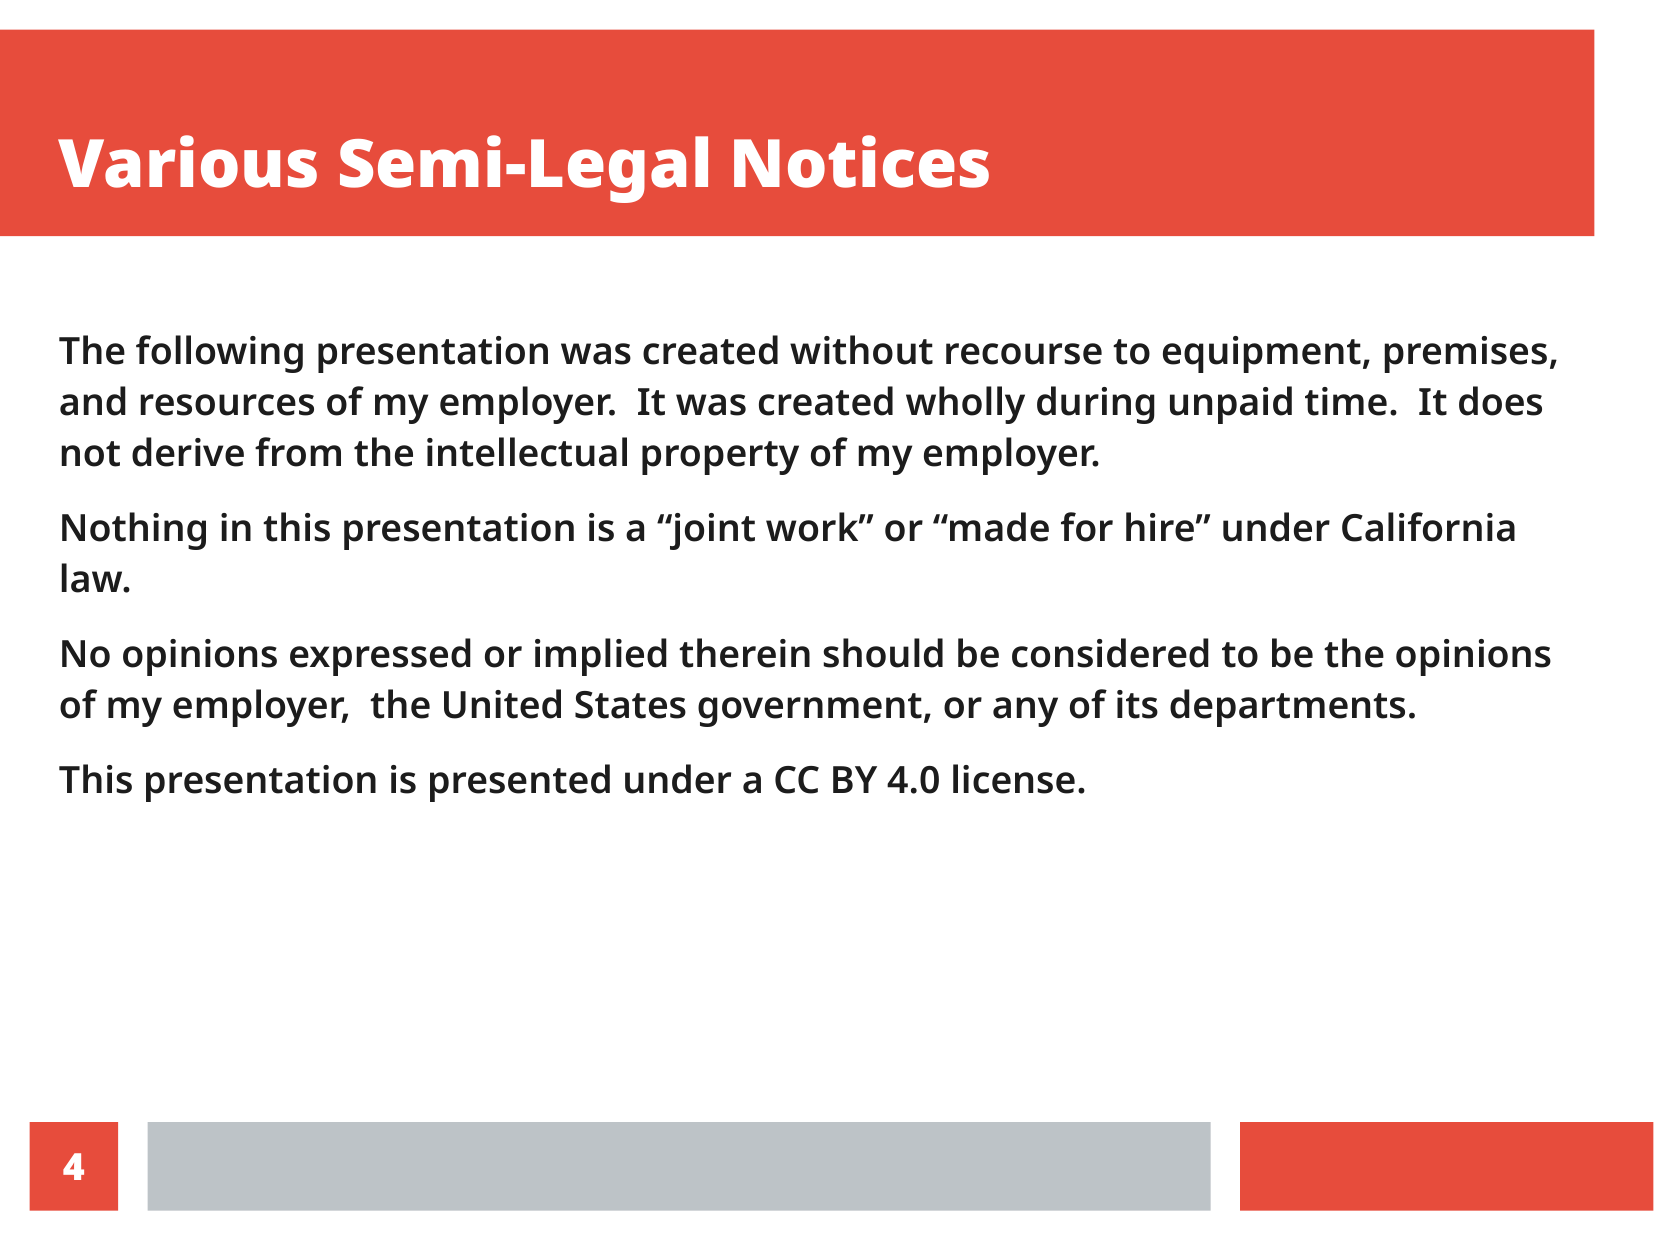

# Various Semi-Legal Notices
The following presentation was created without recourse to equipment, premises, and resources of my employer. It was created wholly during unpaid time. It does not derive from the intellectual property of my employer.
Nothing in this presentation is a “joint work” or “made for hire” under California law.
No opinions expressed or implied therein should be considered to be the opinions of my employer, the United States government, or any of its departments.
This presentation is presented under a CC BY 4.0 license.
4